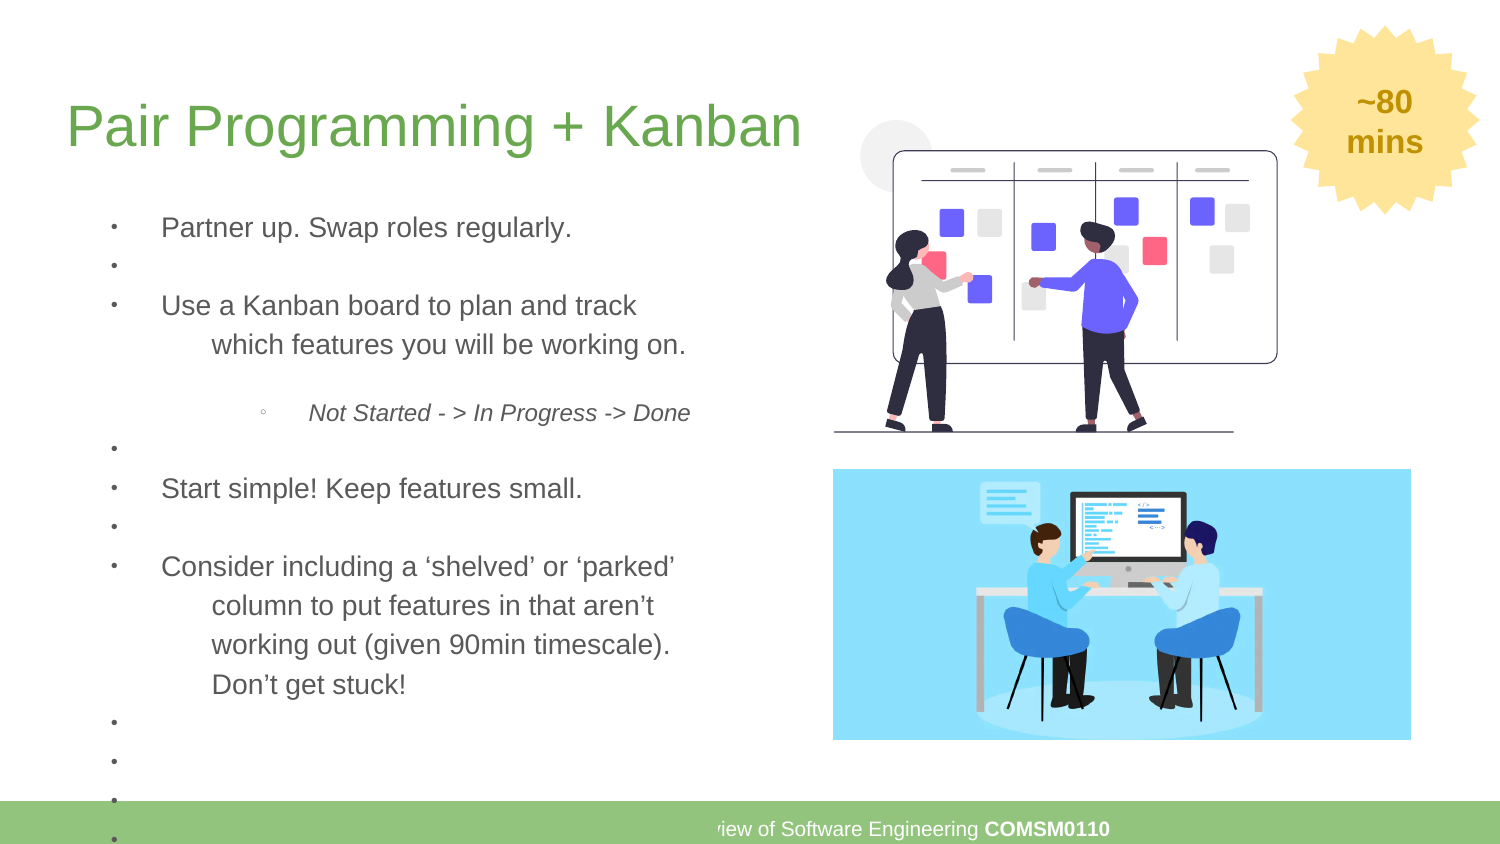

~80
mins
# Pair Programming + Kanban
Partner up. Swap roles regularly.
Use a Kanban board to plan and track which features you will be working on.
Not Started - > In Progress -> Done
Start simple! Keep features small.
Consider including a ‘shelved’ or ‘parked’ column to put features in that aren’t working out (given 90min timescale).
Don’t get stuck!